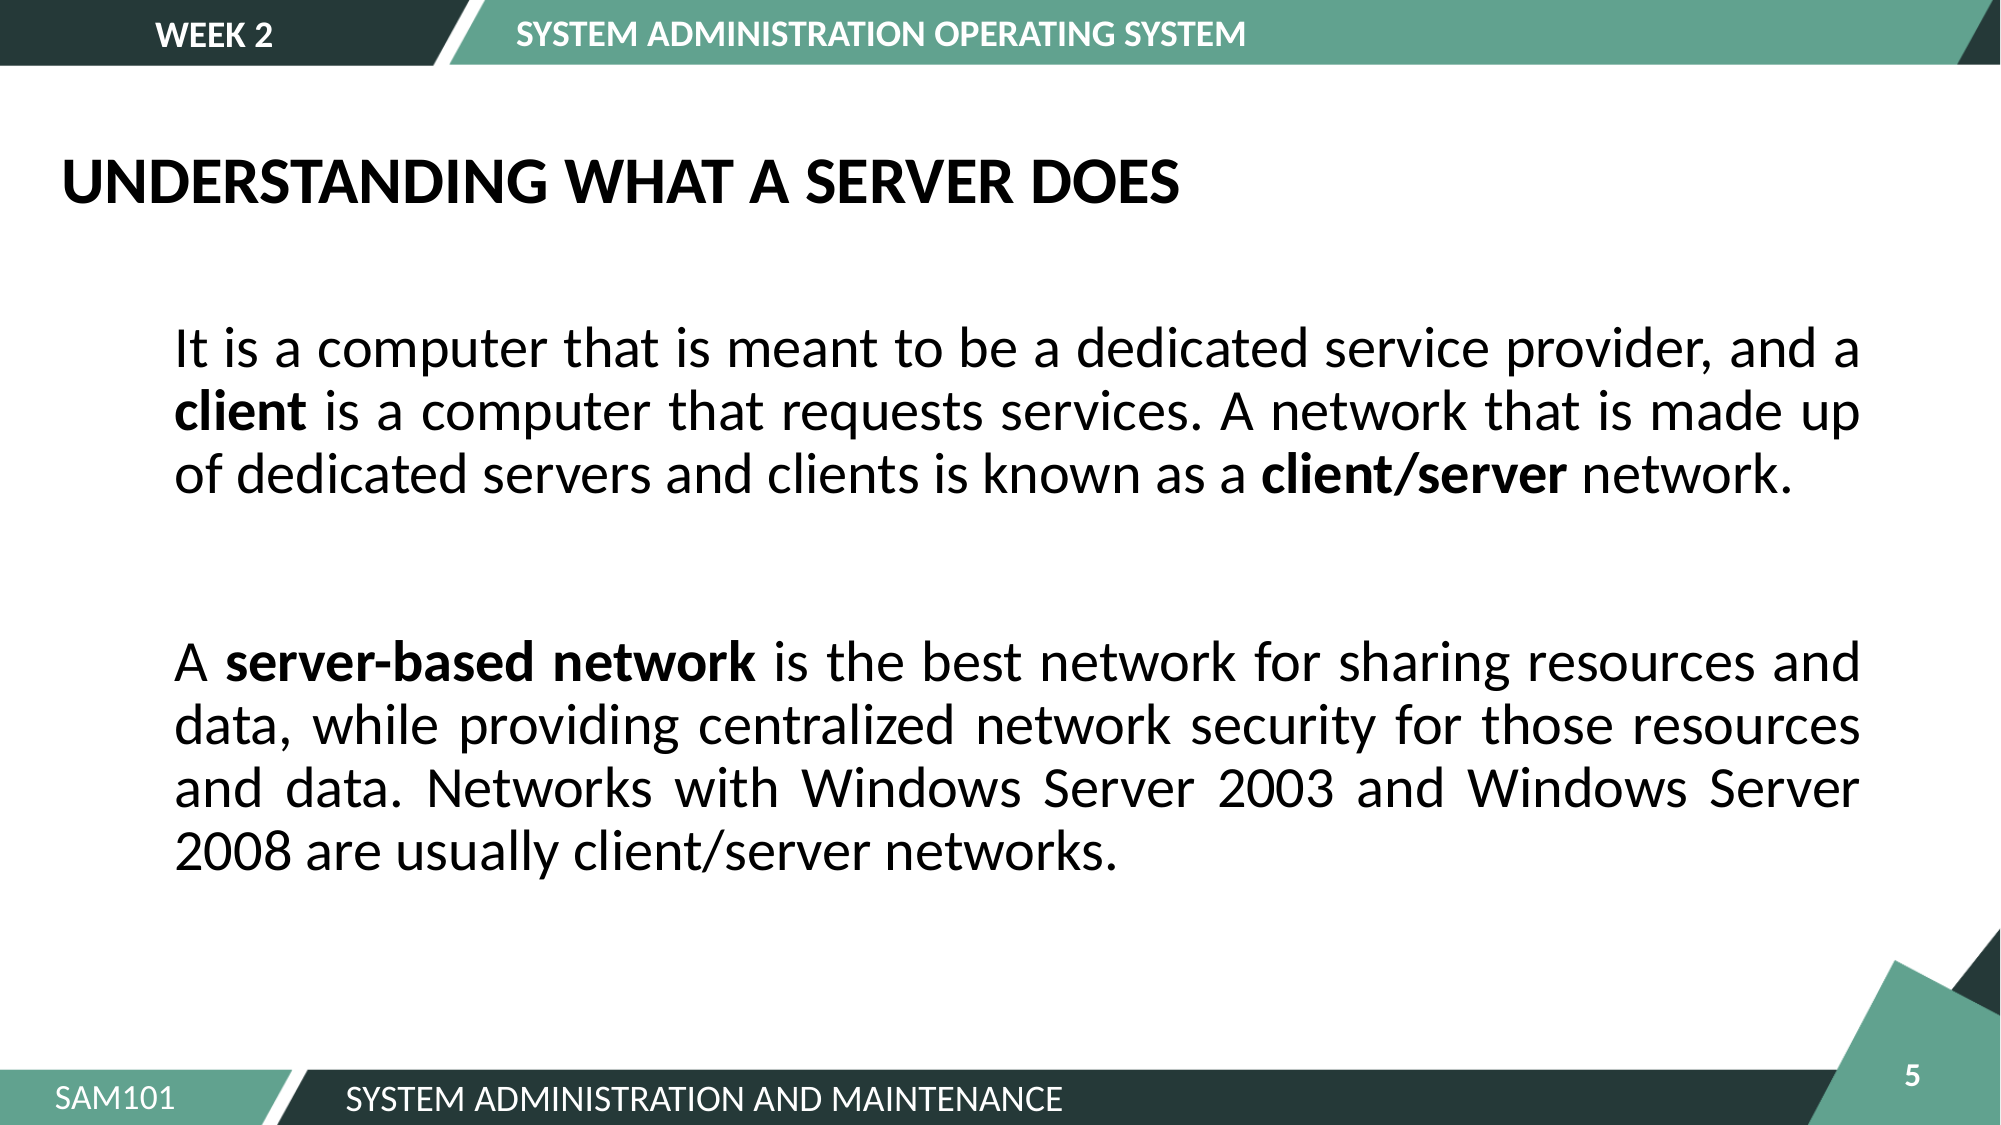

SYSTEM ADMINISTRATION OPERATING SYSTEM
WEEK 2
UNDERSTANDING WHAT A SERVER DOES
It is a computer that is meant to be a dedicated service provider, and a client is a computer that requests services. A network that is made up of dedicated servers and clients is known as a client/server network.
A server-based network is the best network for sharing resources and data, while providing centralized network security for those resources and data. Networks with Windows Server 2003 and Windows Server 2008 are usually client/server networks.
SAM101
SYSTEM ADMINISTRATION AND MAINTENANCE